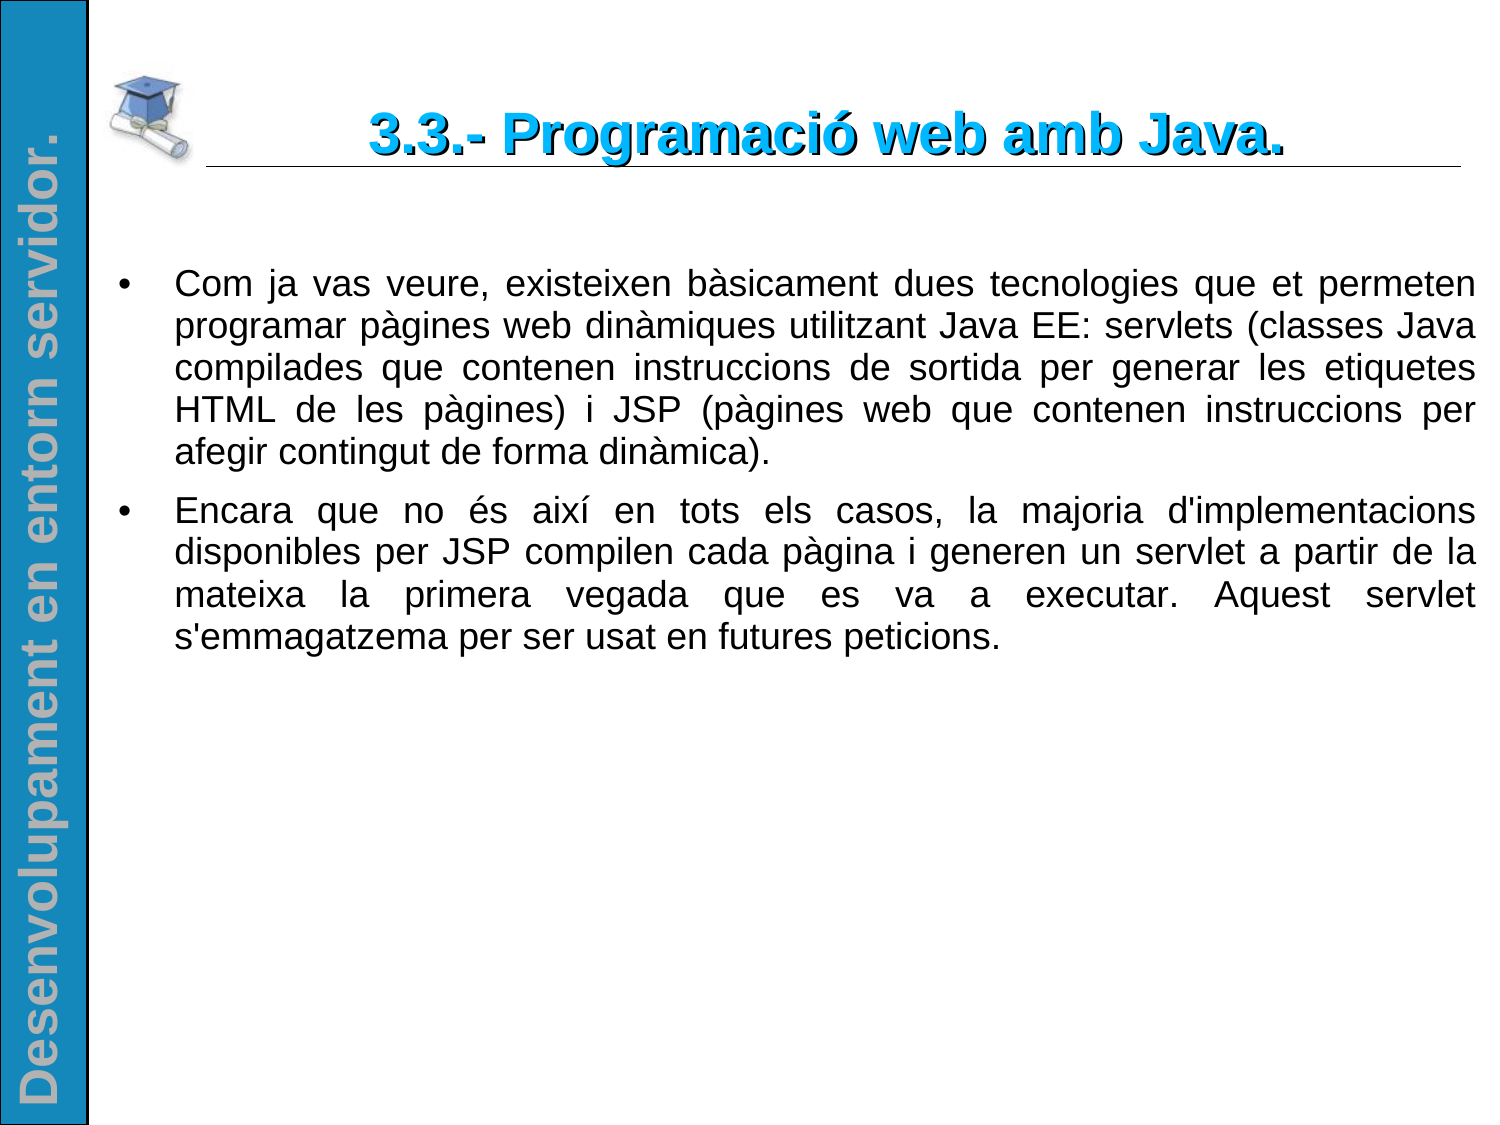

# 3.3.- Programació web amb Java.
Com ja vas veure, existeixen bàsicament dues tecnologies que et permeten programar pàgines web dinàmiques utilitzant Java EE: servlets (classes Java compilades que contenen instruccions de sortida per generar les etiquetes HTML de les pàgines) i JSP (pàgines web que contenen instruccions per afegir contingut de forma dinàmica).
Encara que no és així en tots els casos, la majoria d'implementacions disponibles per JSP compilen cada pàgina i generen un servlet a partir de la mateixa la primera vegada que es va a executar. Aquest servlet s'emmagatzema per ser usat en futures peticions.